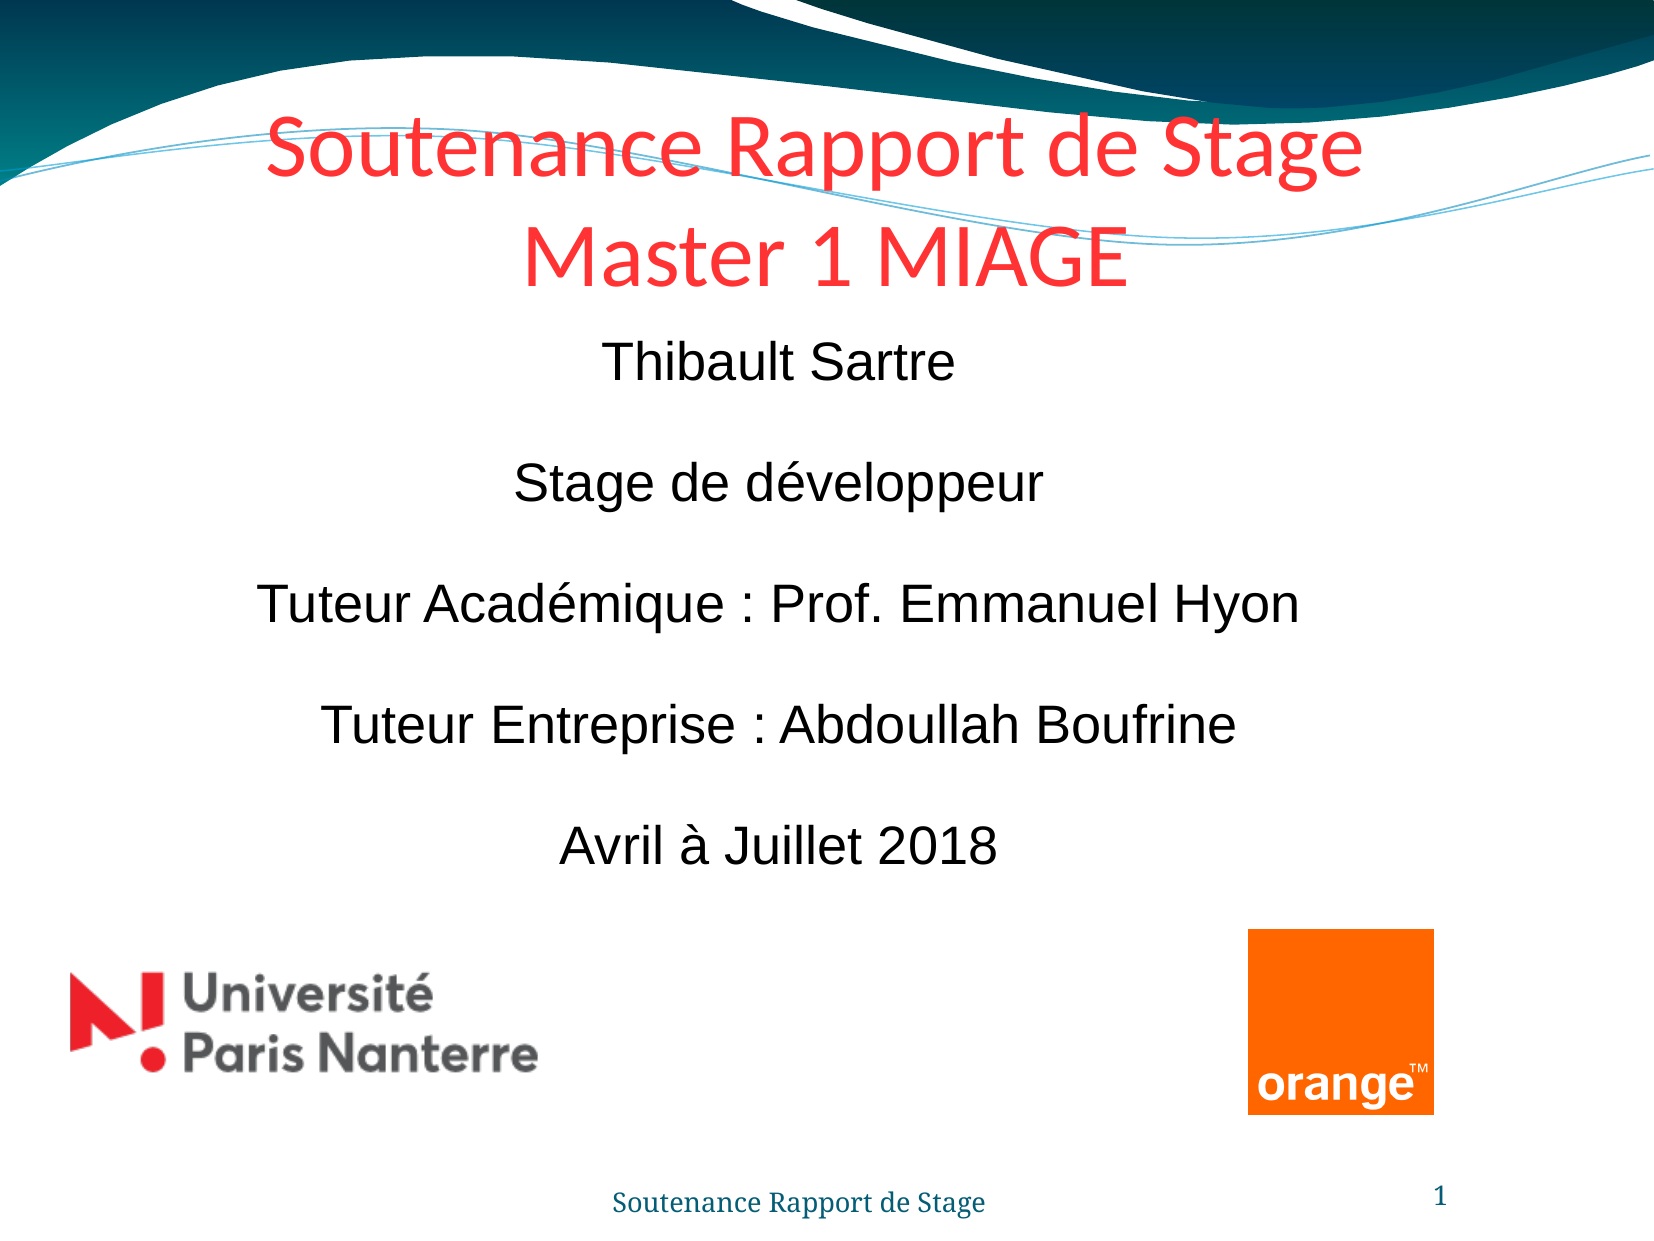

# Soutenance Rapport de Stage Master 1 MIAGE
Thibault Sartre
Stage de développeur
Tuteur Académique : Prof. Emmanuel Hyon
Tuteur Entreprise : Abdoullah Boufrine
Avril à Juillet 2018
Soutenance Rapport de Stage